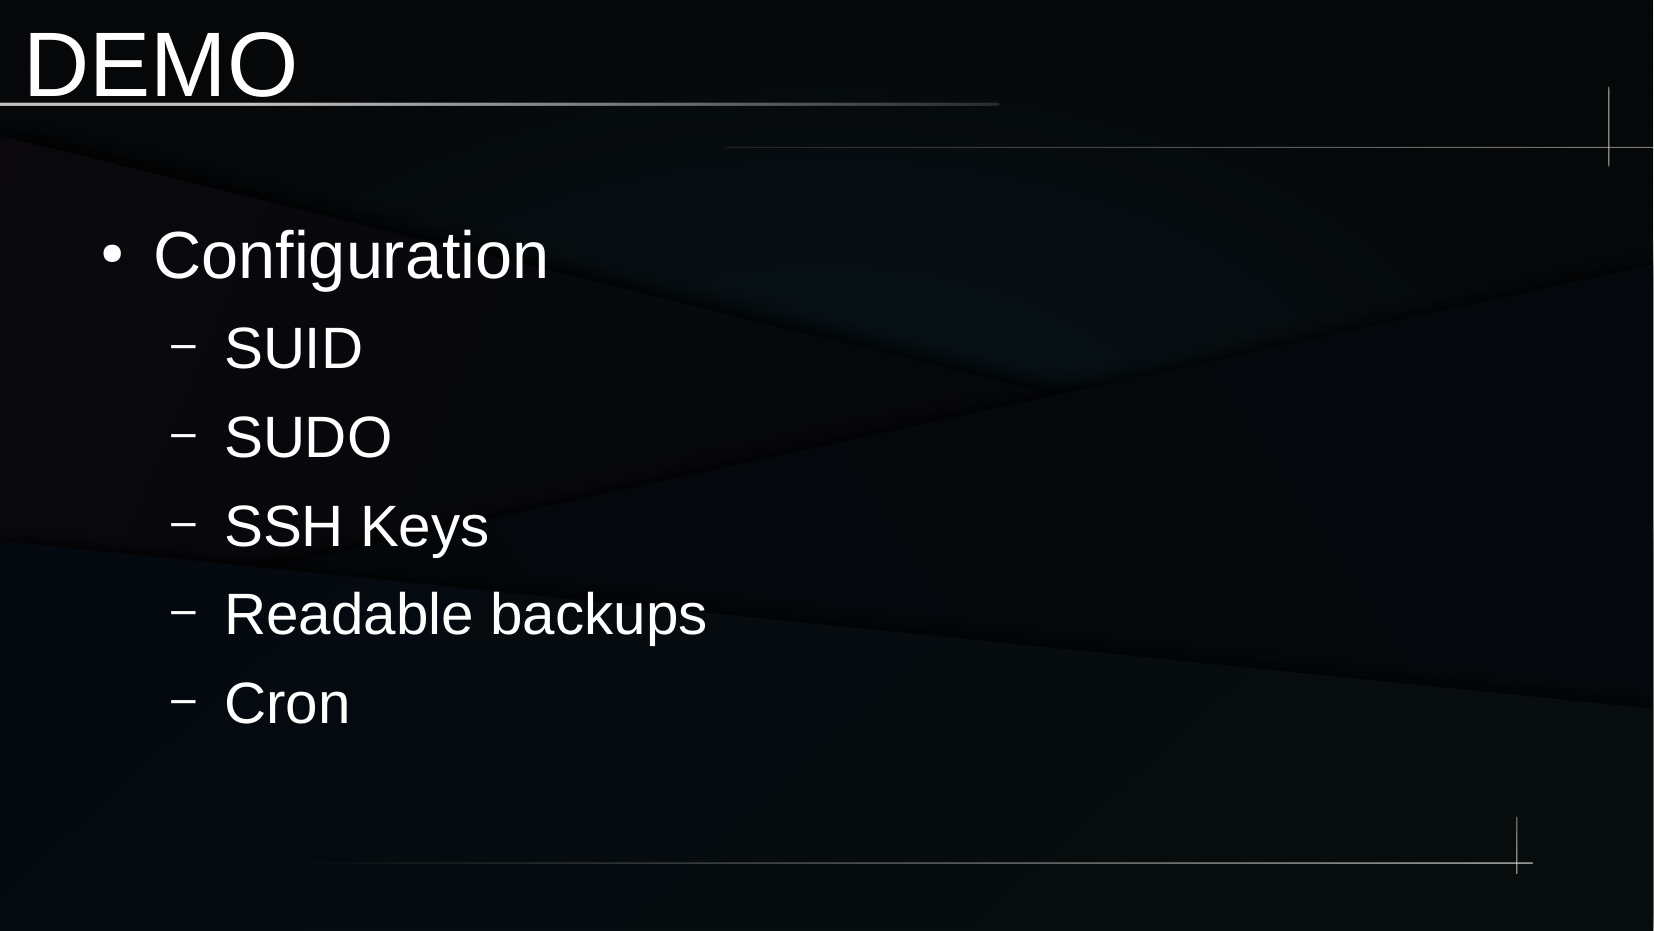

# DEMO
Configuration
SUID
SUDO
SSH Keys
Readable backups
Cron